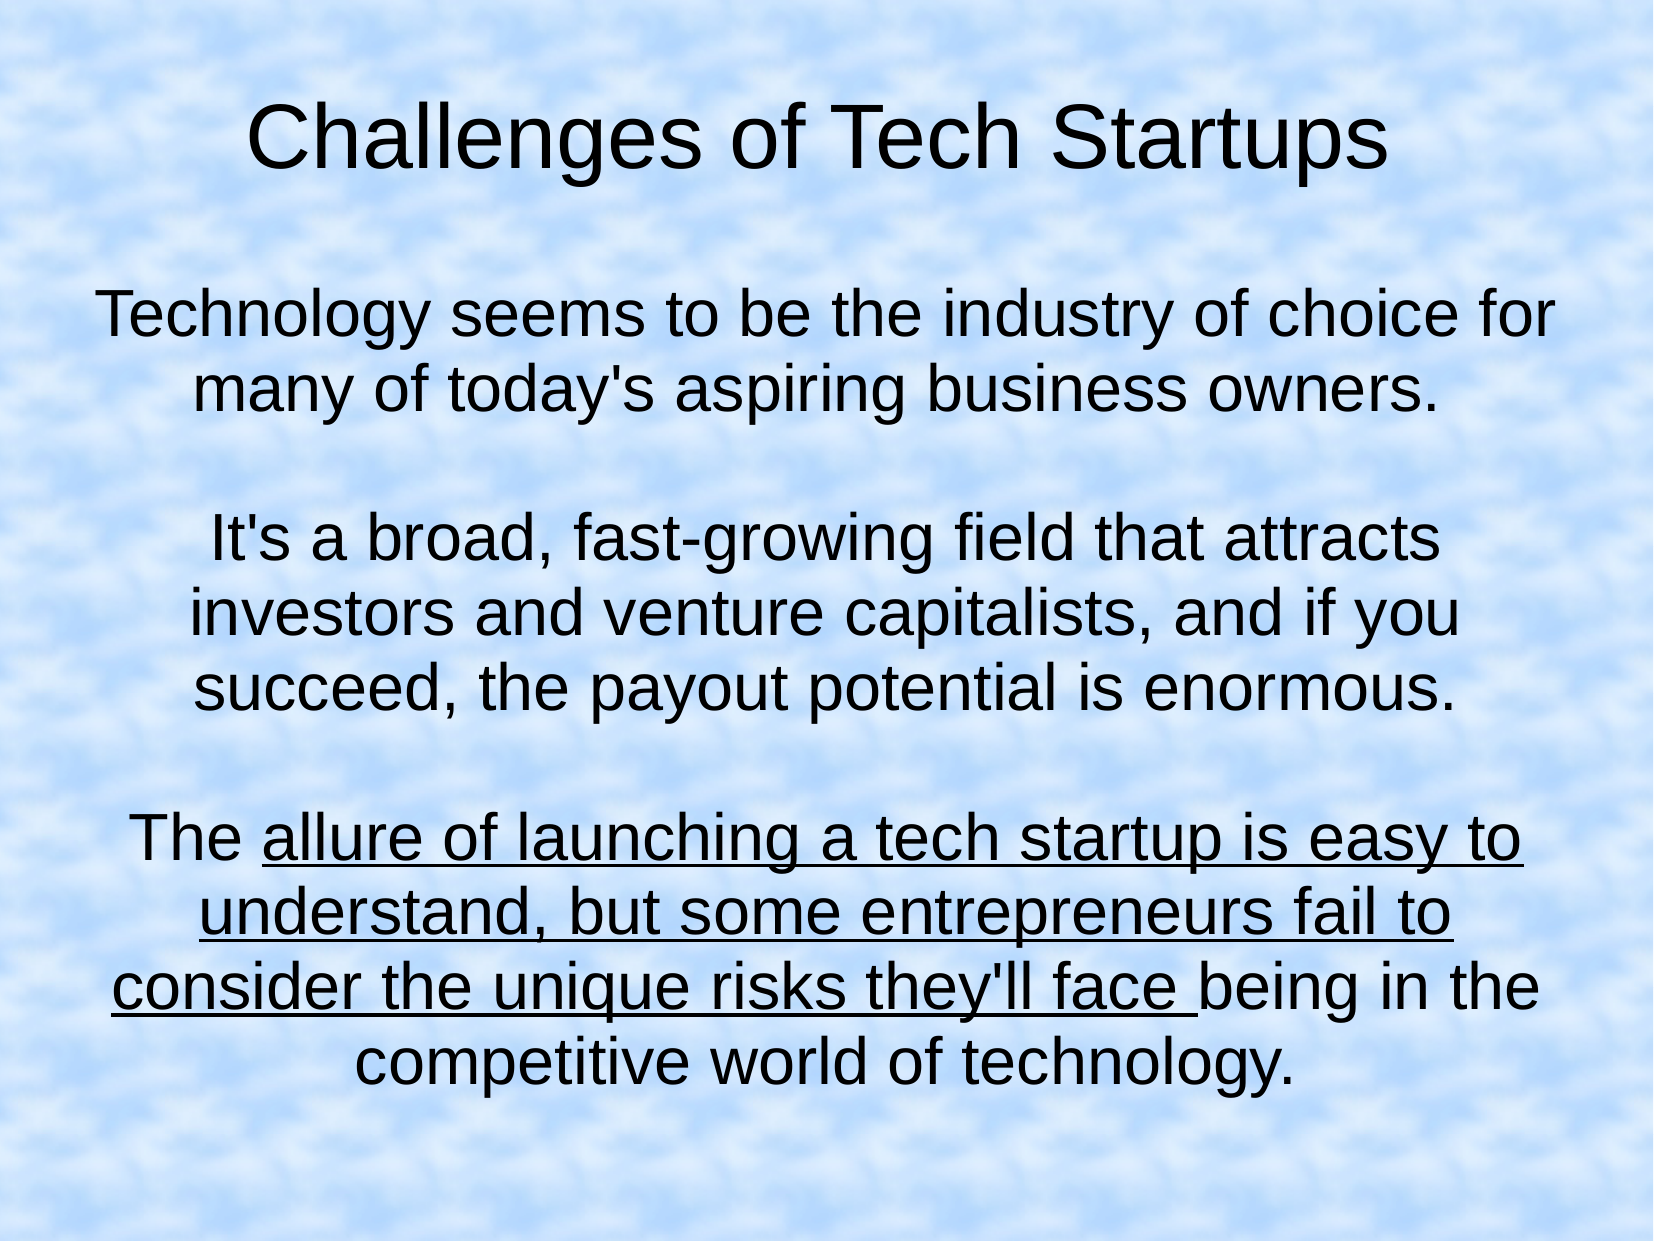

# Challenges of Tech Startups
Technology seems to be the industry of choice for many of today's aspiring business owners.
It's a broad, fast-growing field that attracts investors and venture capitalists, and if you succeed, the payout potential is enormous.
The allure of launching a tech startup is easy to understand, but some entrepreneurs fail to consider the unique risks they'll face being in the competitive world of technology.